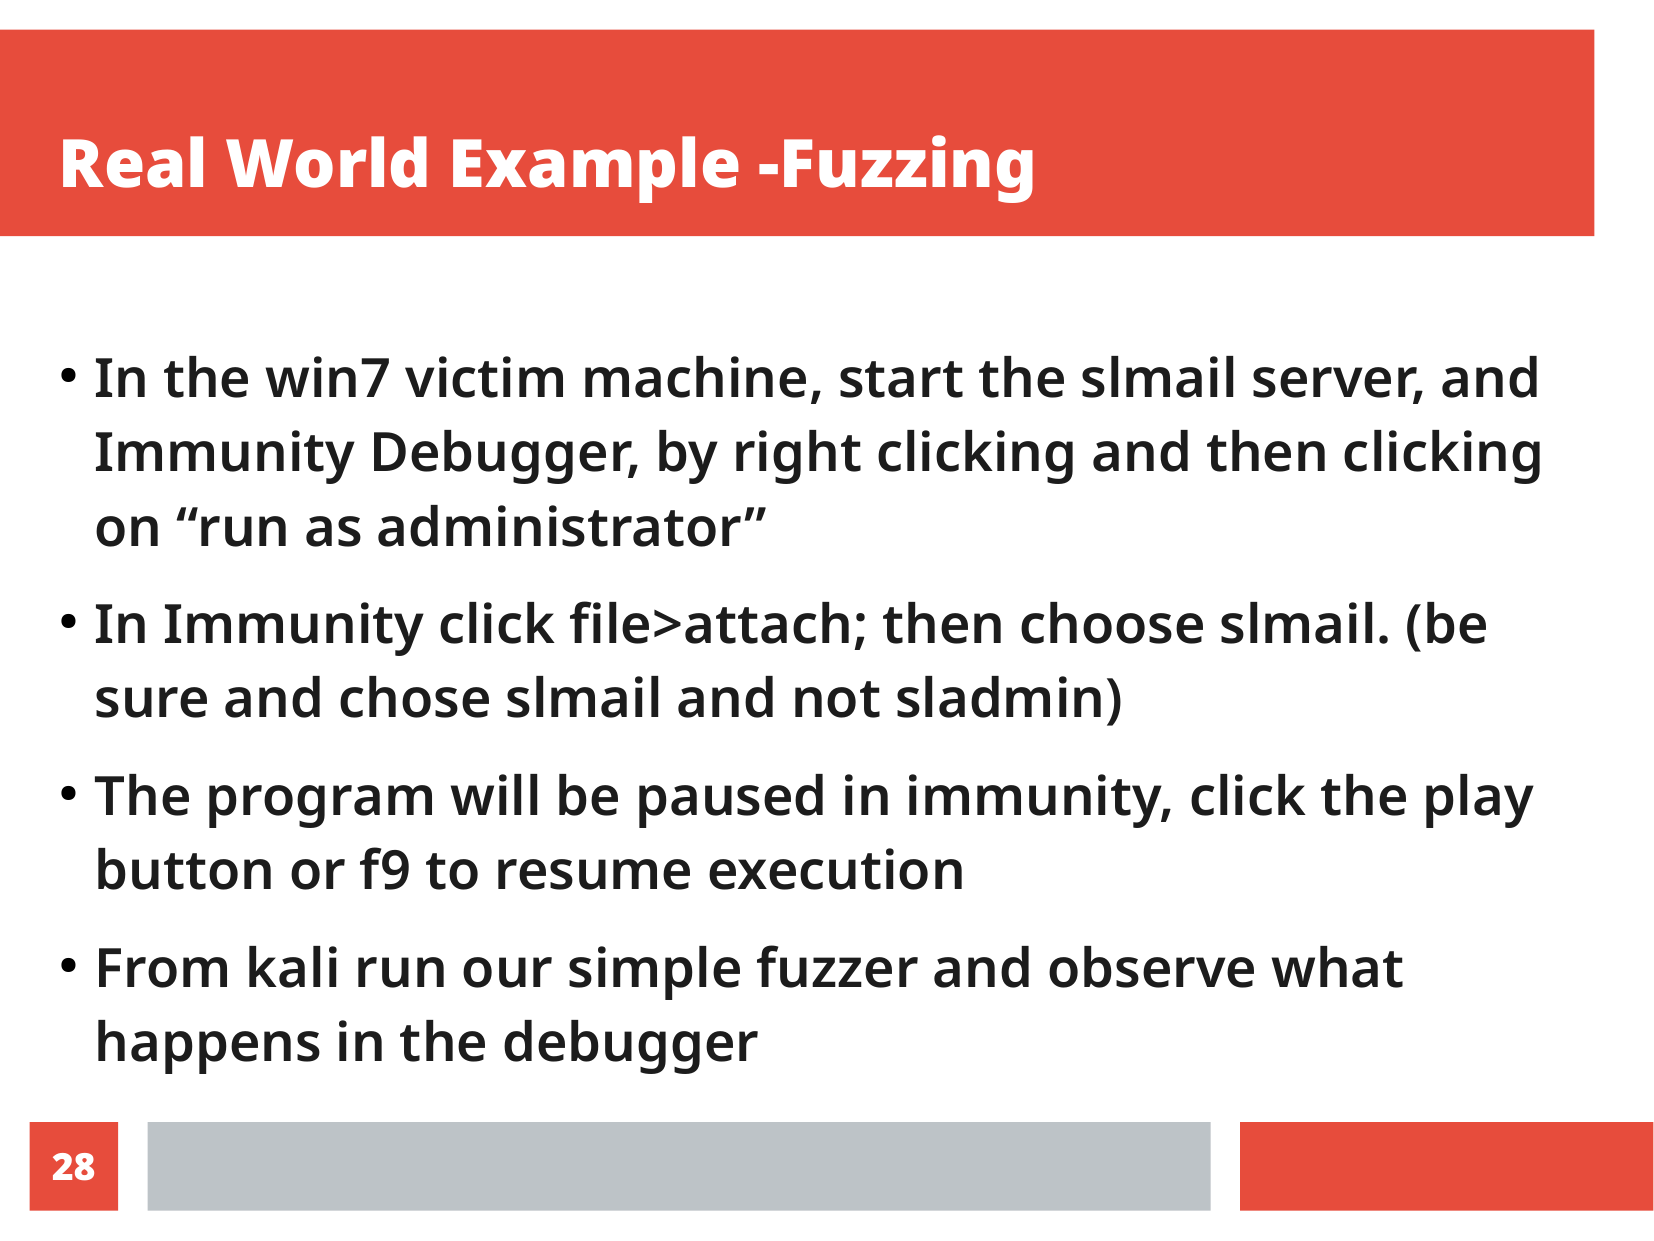

# Real World Example -Fuzzing
In the win7 victim machine, start the slmail server, and Immunity Debugger, by right clicking and then clicking on “run as administrator”
In Immunity click file>attach; then choose slmail. (be sure and chose slmail and not sladmin)
The program will be paused in immunity, click the play button or f9 to resume execution
From kali run our simple fuzzer and observe what happens in the debugger
28